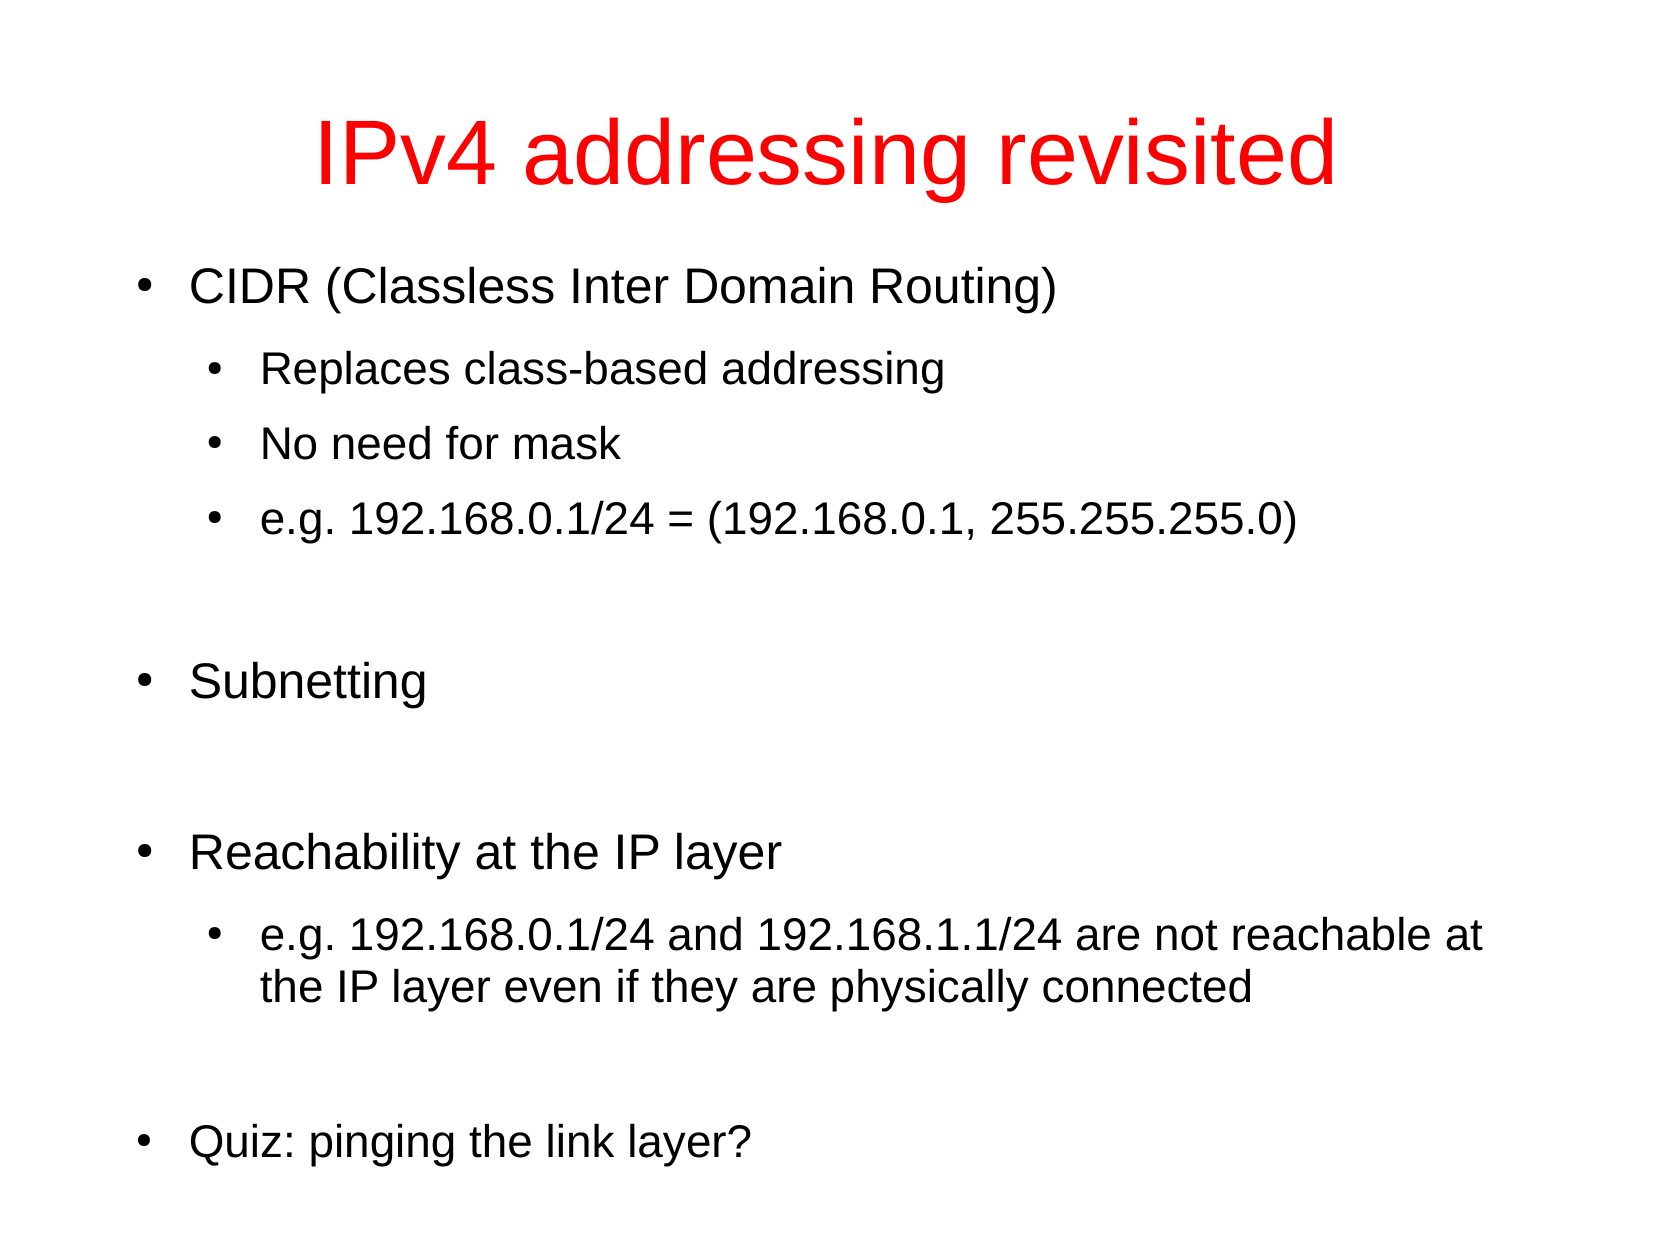

# IPv4 addressing revisited
CIDR (Classless Inter Domain Routing)
Replaces class-based addressing
No need for mask
e.g. 192.168.0.1/24 = (192.168.0.1, 255.255.255.0)
Subnetting
Reachability at the IP layer
e.g. 192.168.0.1/24 and 192.168.1.1/24 are not reachable at the IP layer even if they are physically connected
Quiz: pinging the link layer?